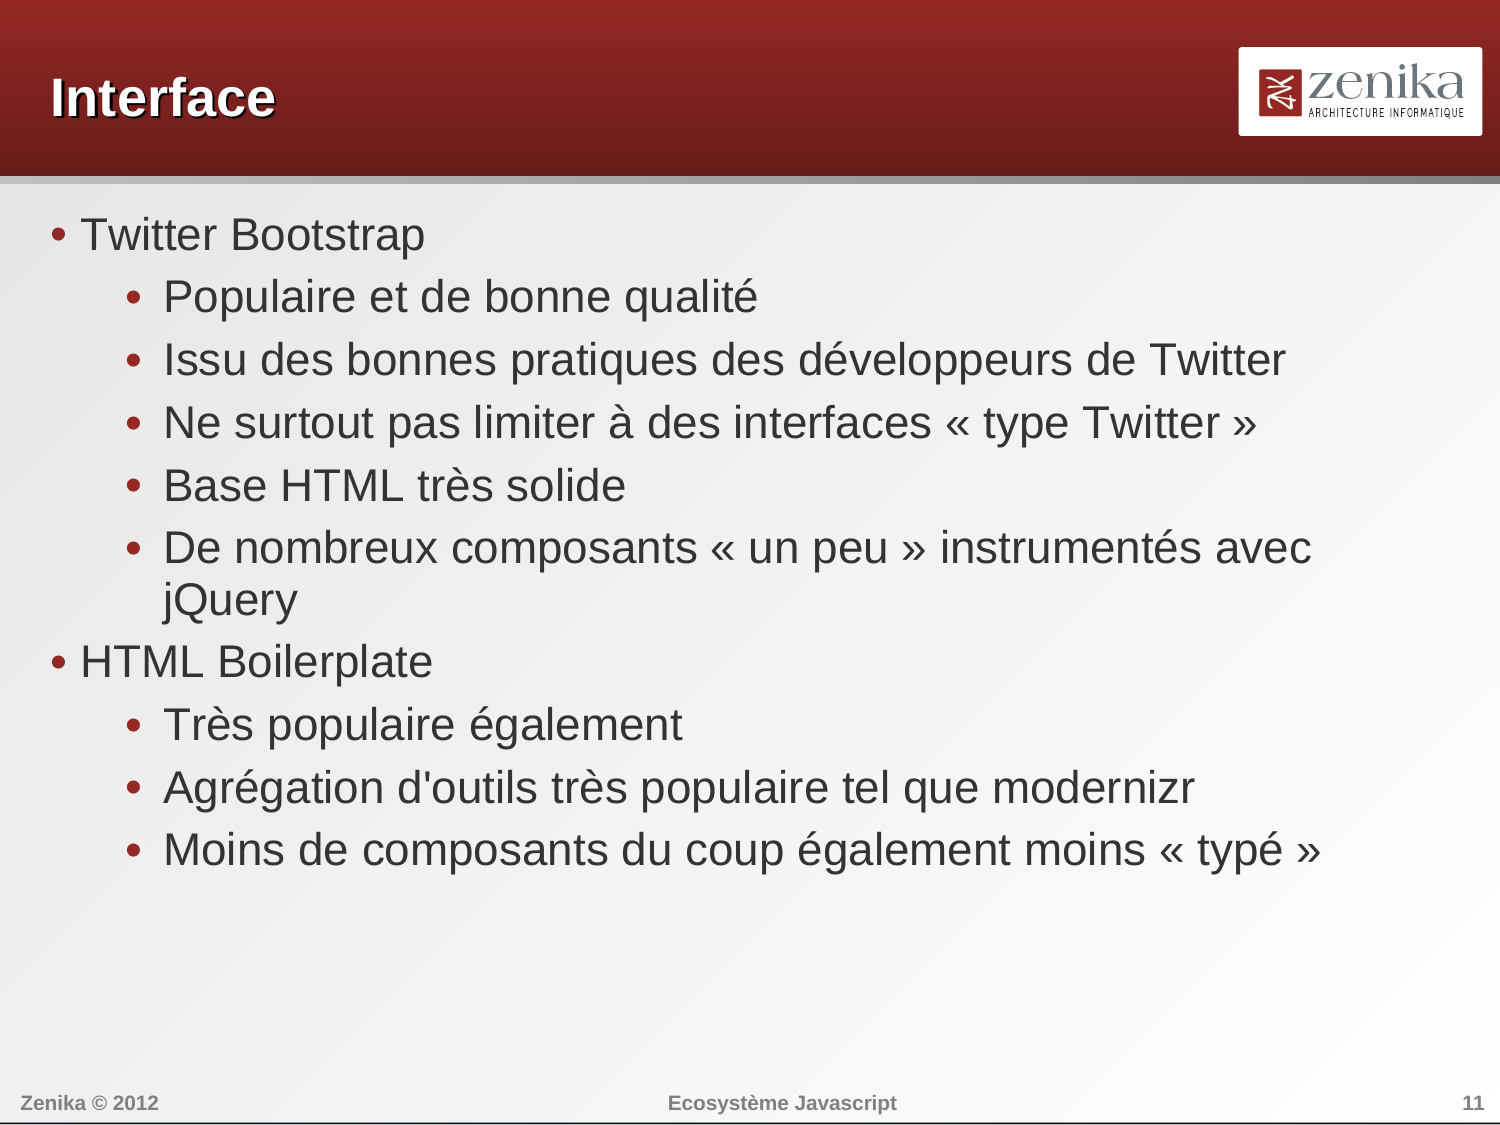

# Interface
 Twitter Bootstrap
Populaire et de bonne qualité
Issu des bonnes pratiques des développeurs de Twitter
Ne surtout pas limiter à des interfaces « type Twitter »
Base HTML très solide
De nombreux composants « un peu » instrumentés avec jQuery
 HTML Boilerplate
Très populaire également
Agrégation d'outils très populaire tel que modernizr
Moins de composants du coup également moins « typé »